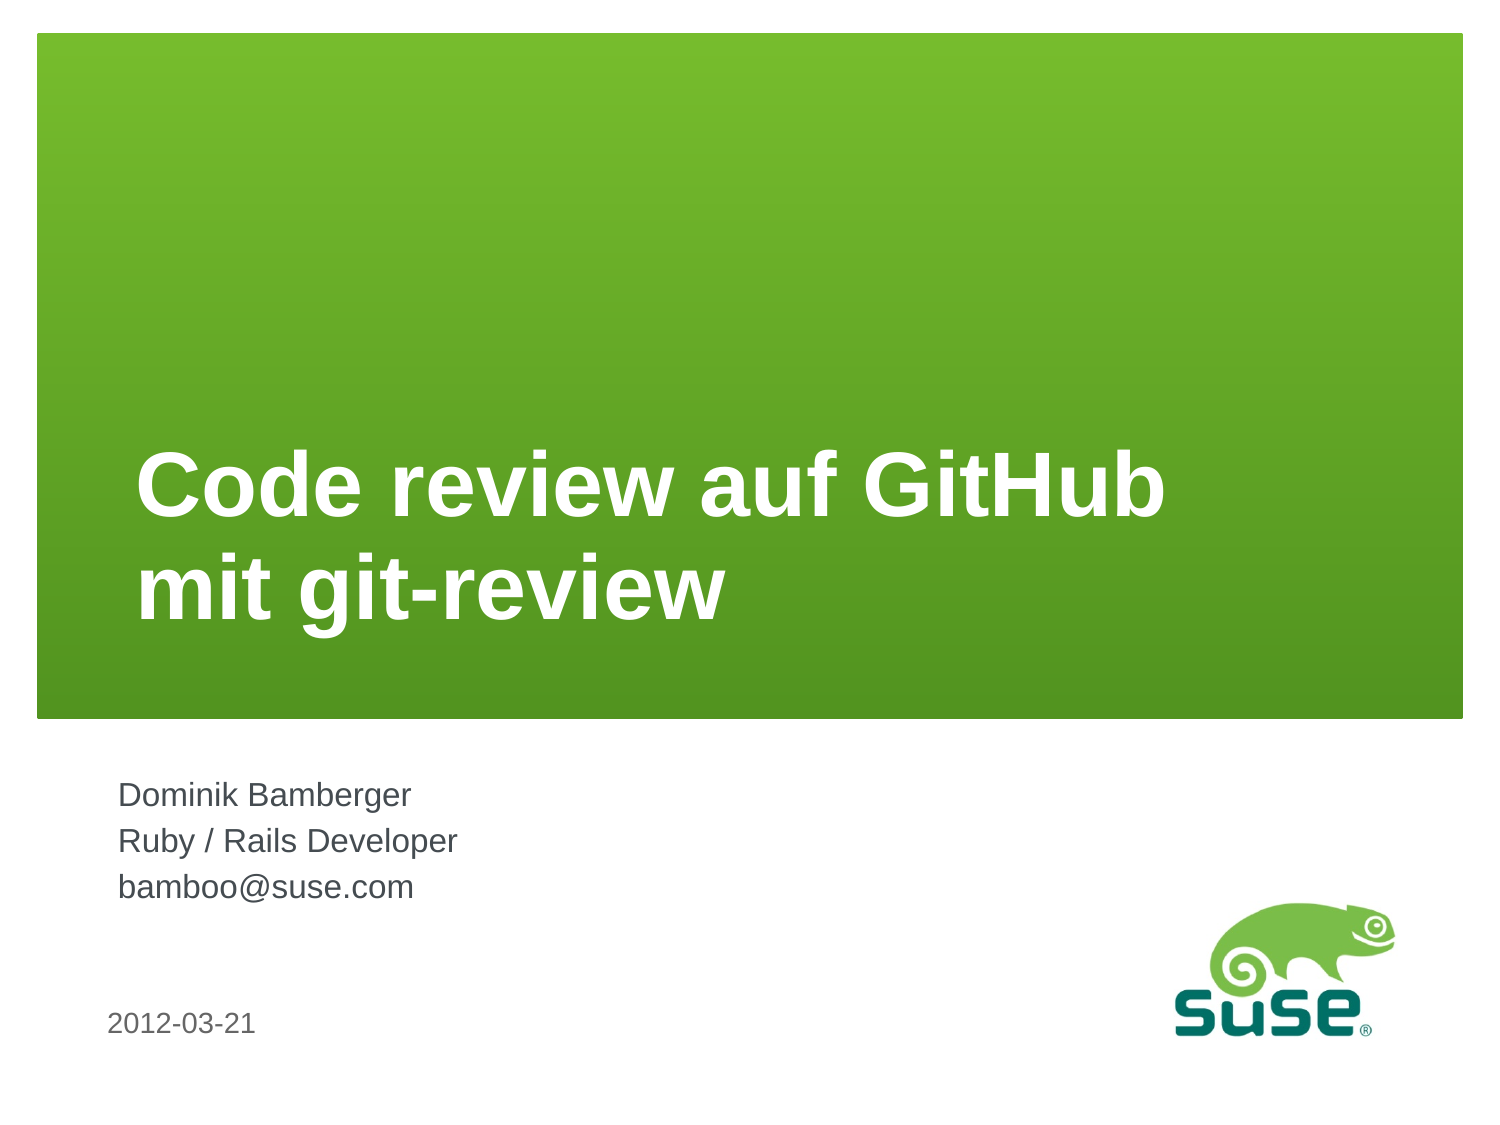

# Code review auf GitHub mit git-review
Dominik Bamberger
Ruby / Rails Developer
bamboo@suse.com
2012-03-21